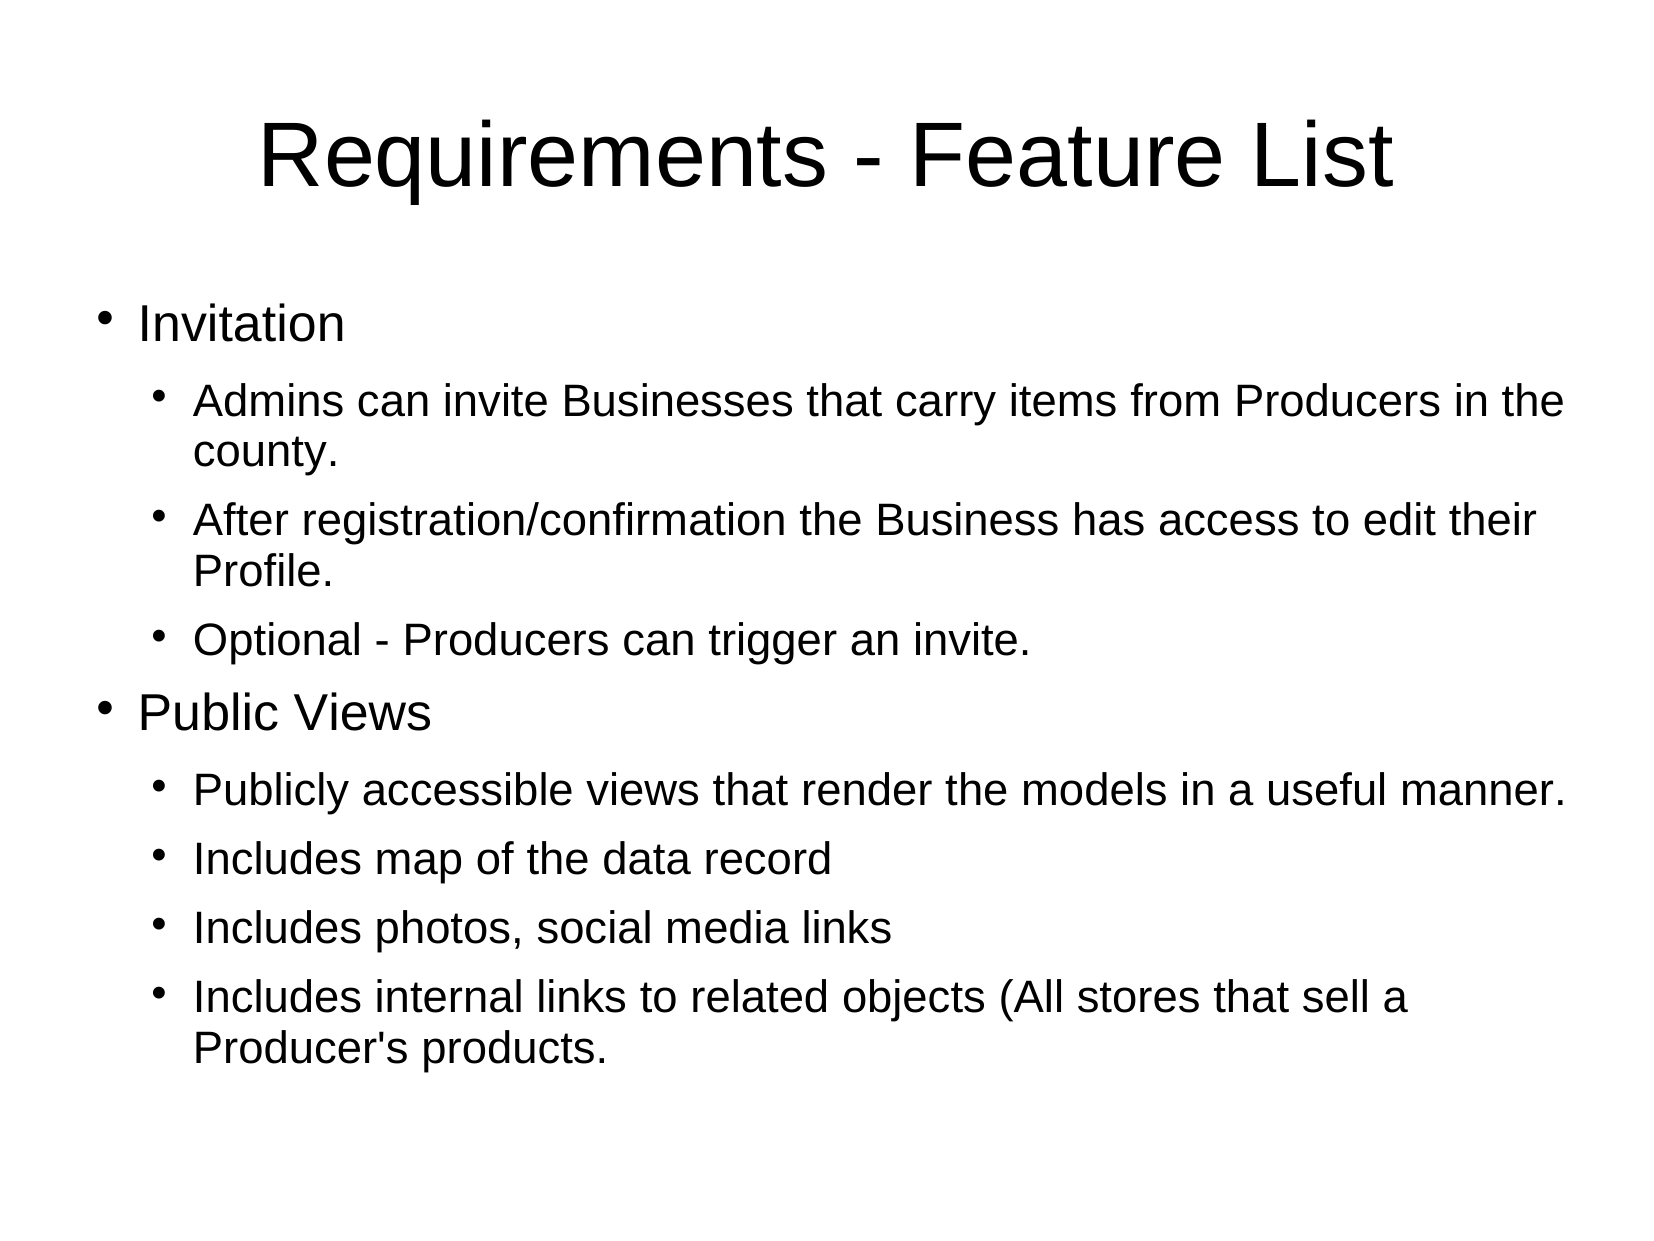

# Requirements - Feature List
Invitation
Admins can invite Businesses that carry items from Producers in the county.
After registration/confirmation the Business has access to edit their Profile.
Optional - Producers can trigger an invite.
Public Views
Publicly accessible views that render the models in a useful manner.
Includes map of the data record
Includes photos, social media links
Includes internal links to related objects (All stores that sell a Producer's products.